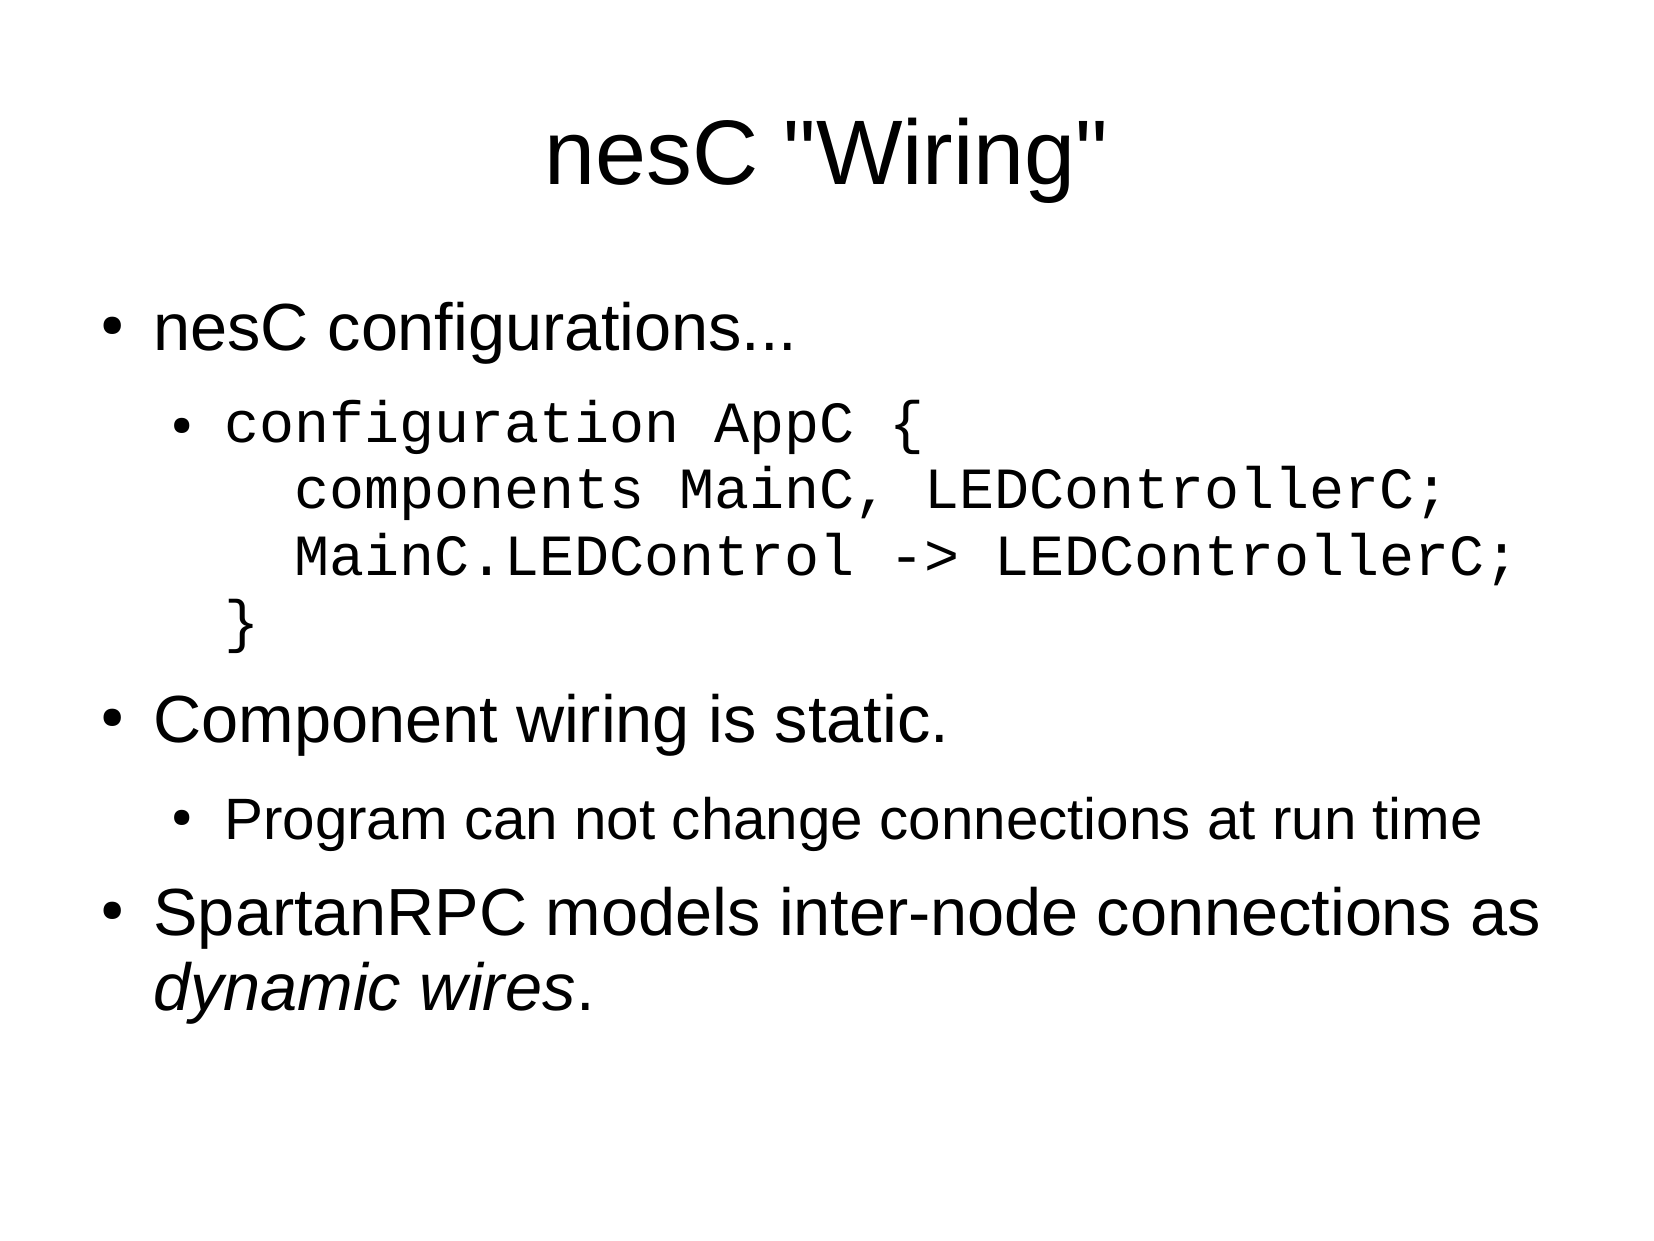

# nesC "Wiring"
nesC configurations...
configuration AppC {
 components MainC, LEDControllerC;
 MainC.LEDControl -> LEDControllerC;
}
Component wiring is static.
Program can not change connections at run time
SpartanRPC models inter-node connections as dynamic wires.